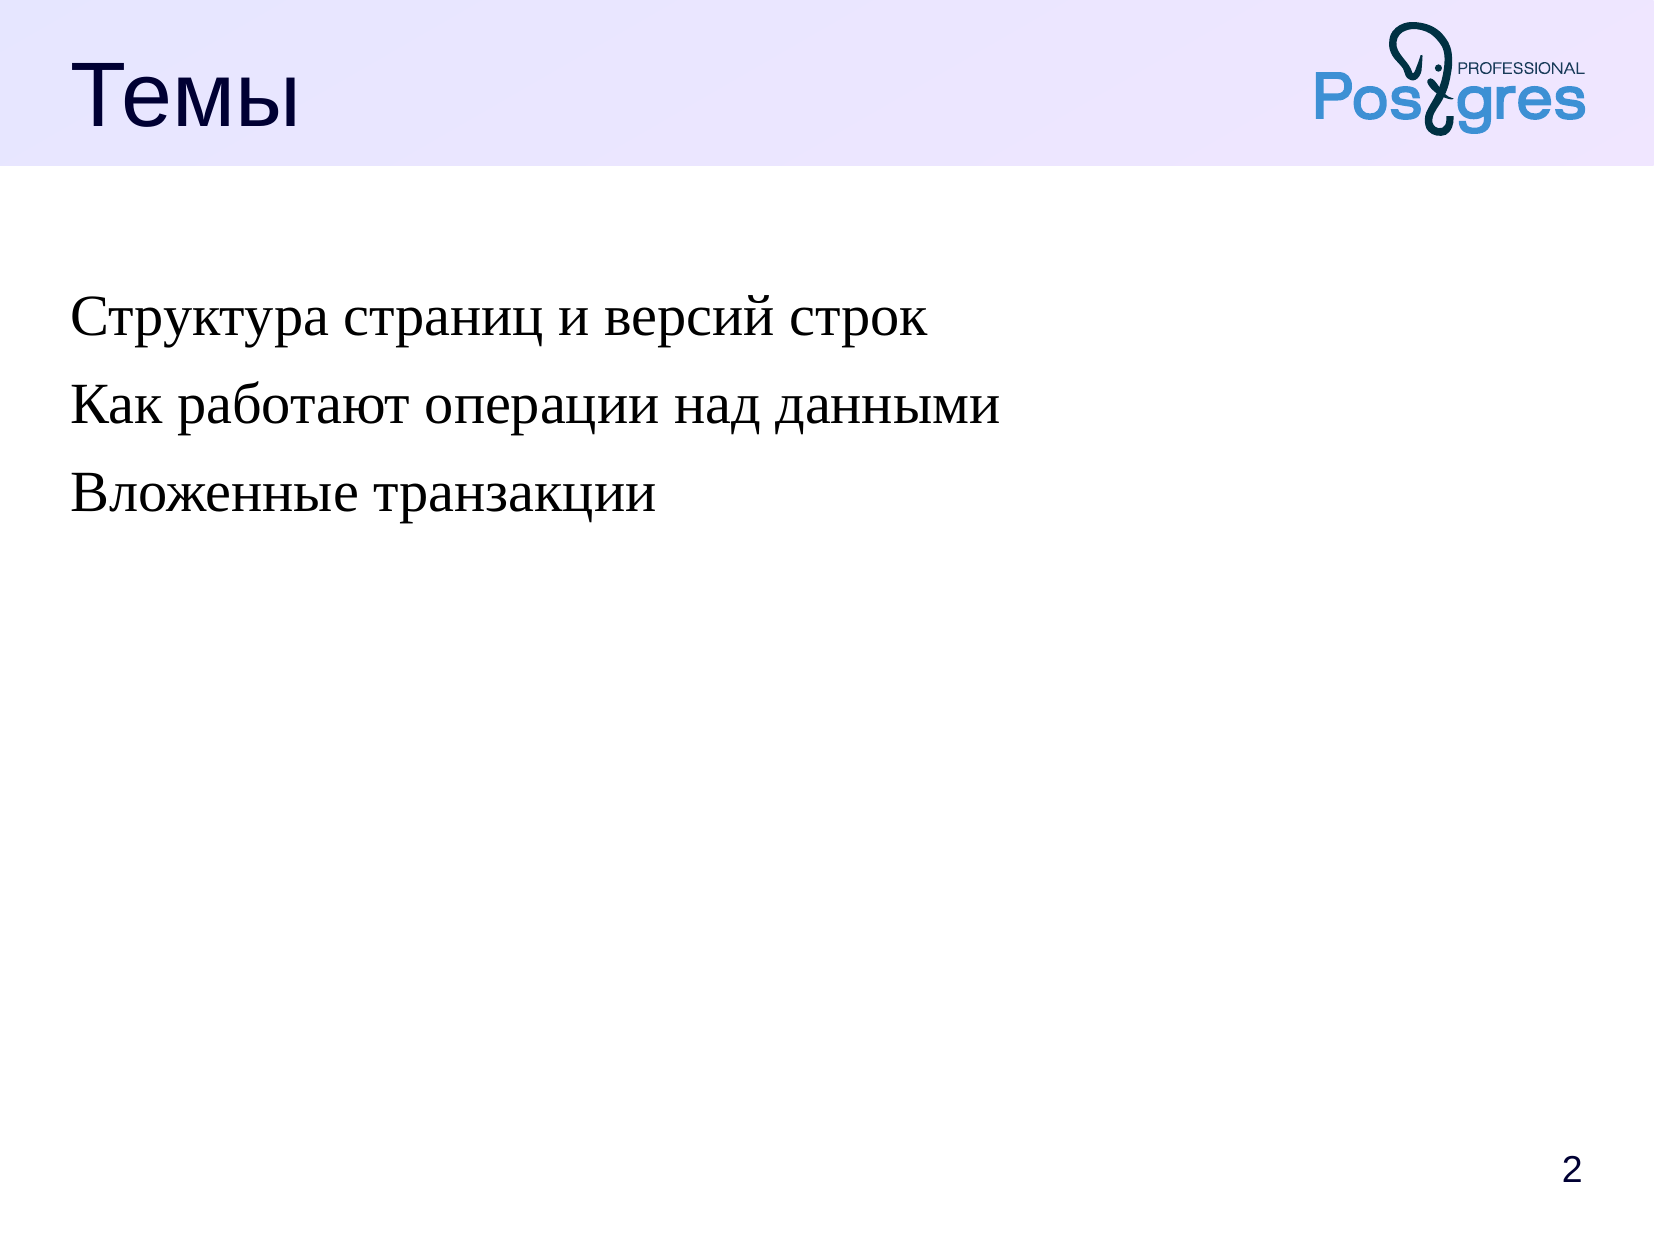

# Темы
Структура страниц и версий строк
Как работают операции над данными
Вложенные транзакции